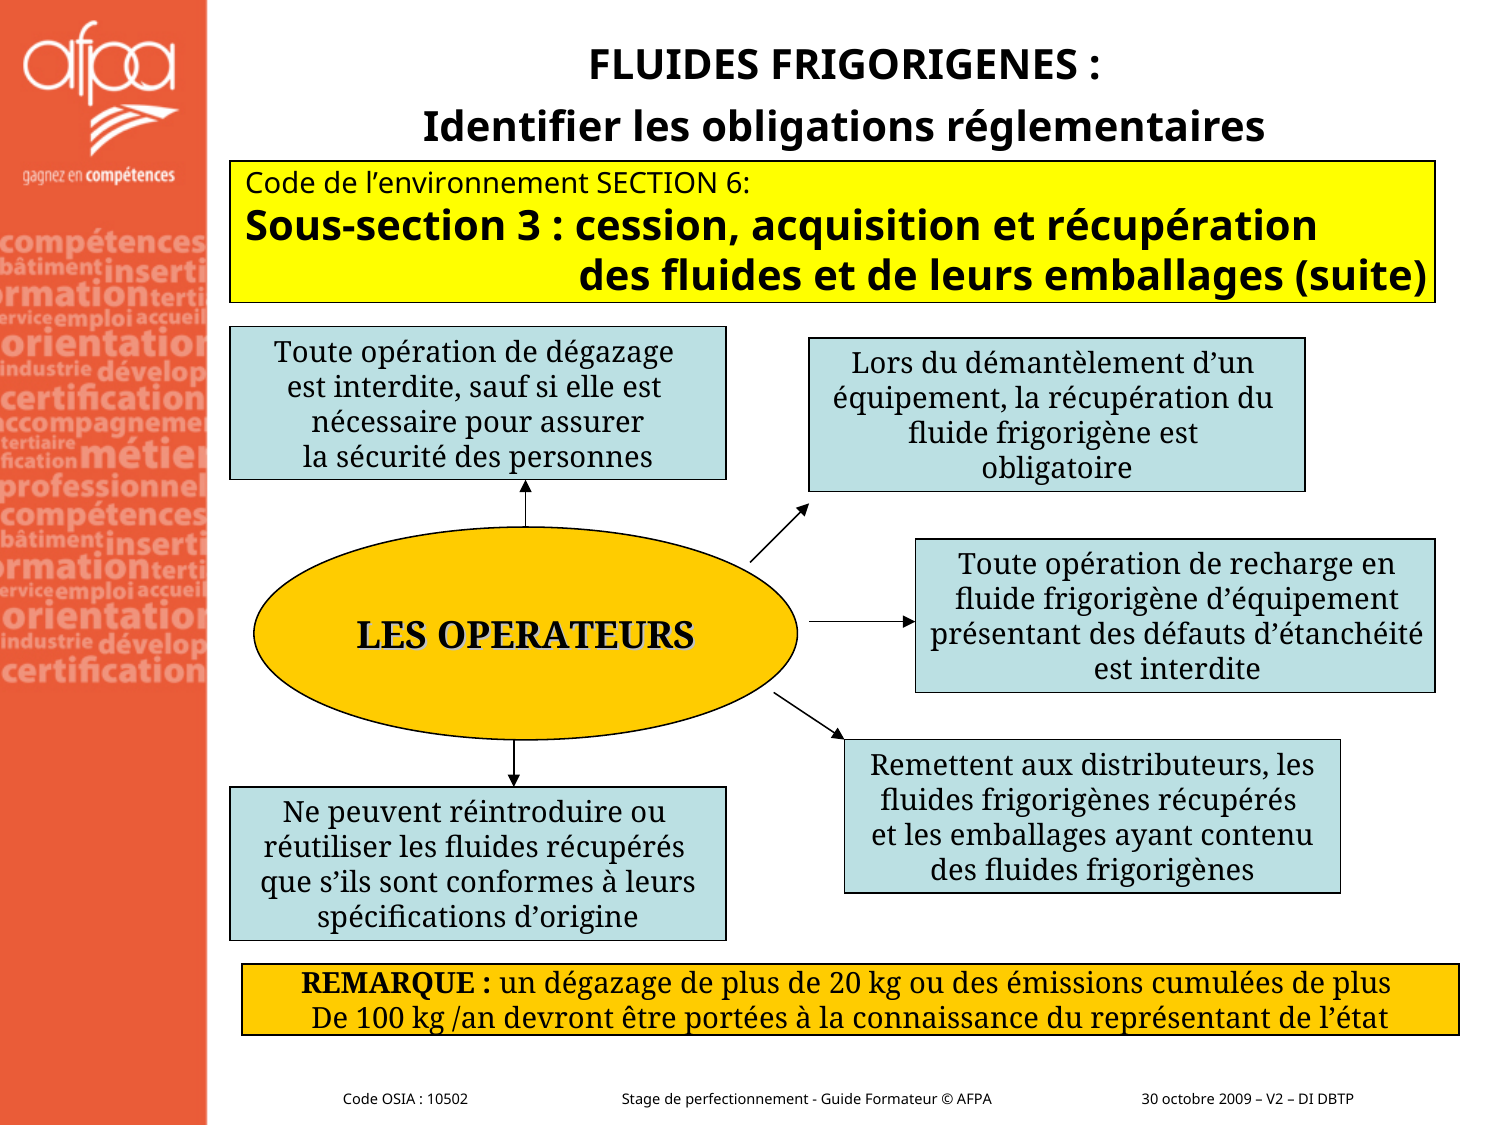

FLUIDES FRIGORIGENES :
Identifier les obligations réglementaires
Code de l’environnement SECTION 6:
Sous-section 3 : cession, acquisition et récupération
 des fluides et de leurs emballages (suite)
#
Toute opération de dégazage
est interdite, sauf si elle est
nécessaire pour assurer
la sécurité des personnes
Lors du démantèlement d’un
équipement, la récupération du
fluide frigorigène est
obligatoire
LES OPERATEURS
Toute opération de recharge en
fluide frigorigène d’équipement
présentant des défauts d’étanchéité
est interdite
Remettent aux distributeurs, les
fluides frigorigènes récupérés
et les emballages ayant contenu
des fluides frigorigènes
Ne peuvent réintroduire ou
réutiliser les fluides récupérés
que s’ils sont conformes à leurs
spécifications d’origine
REMARQUE : un dégazage de plus de 20 kg ou des émissions cumulées de plus
De 100 kg /an devront être portées à la connaissance du représentant de l’état